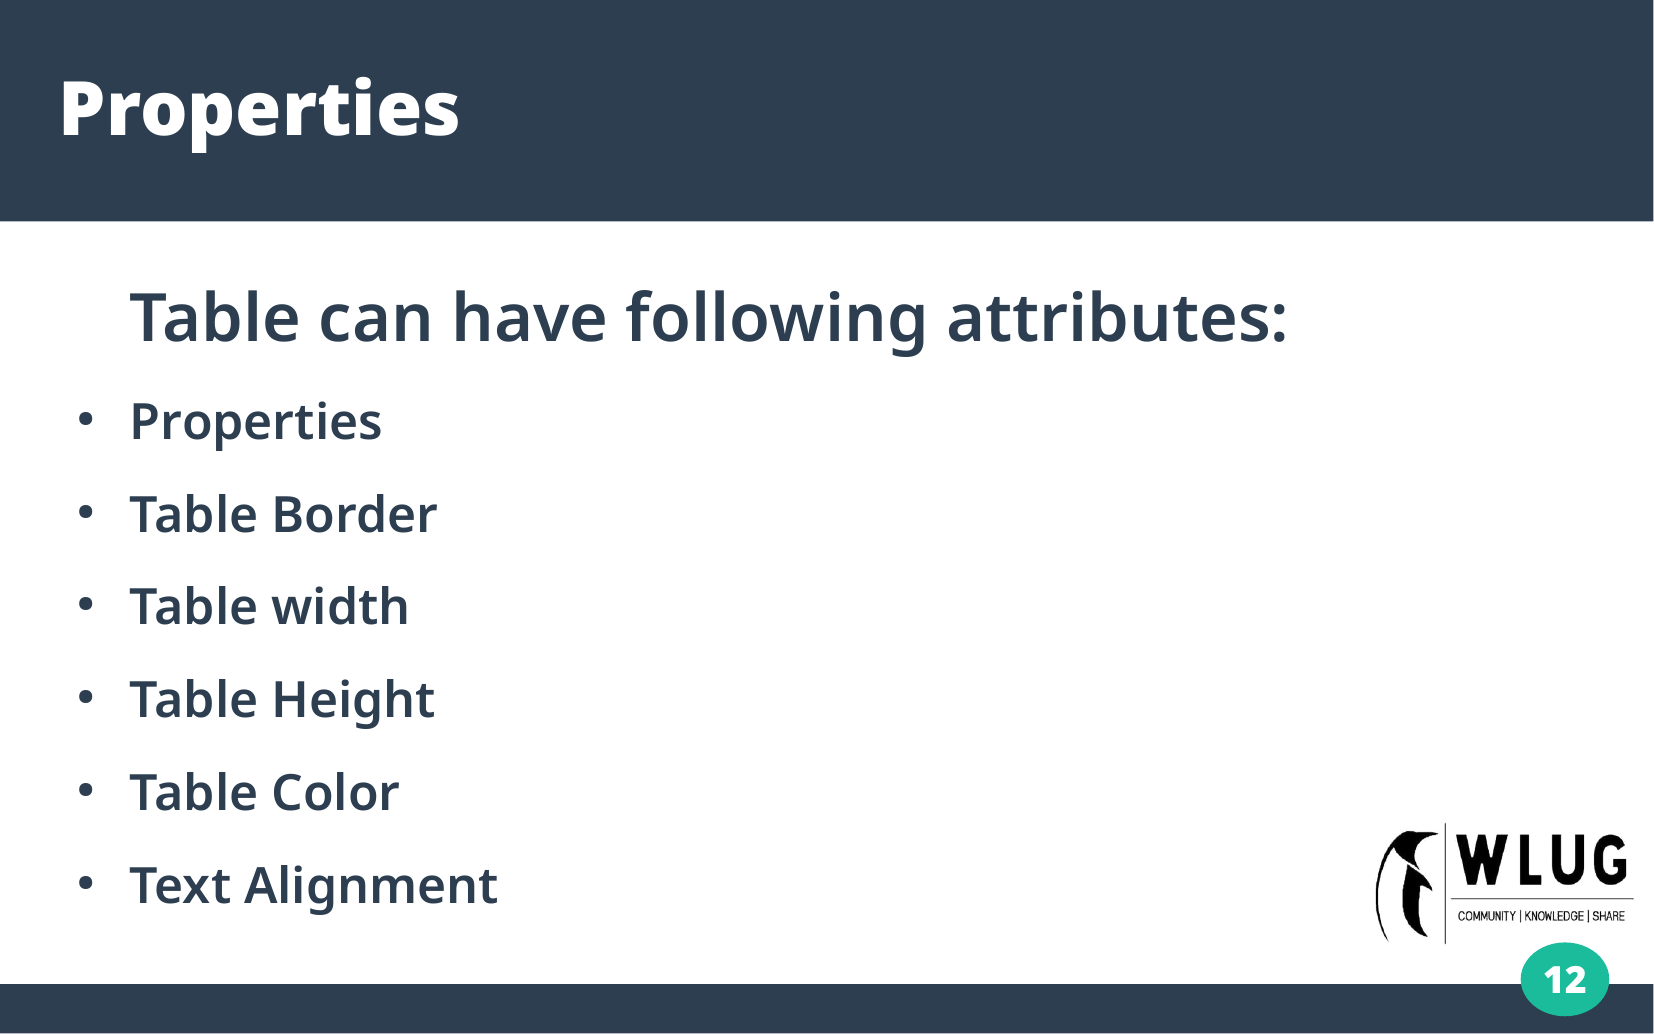

# Properties
Table can have following attributes:
Properties
Table Border
Table width
Table Height
Table Color
Text Alignment
12